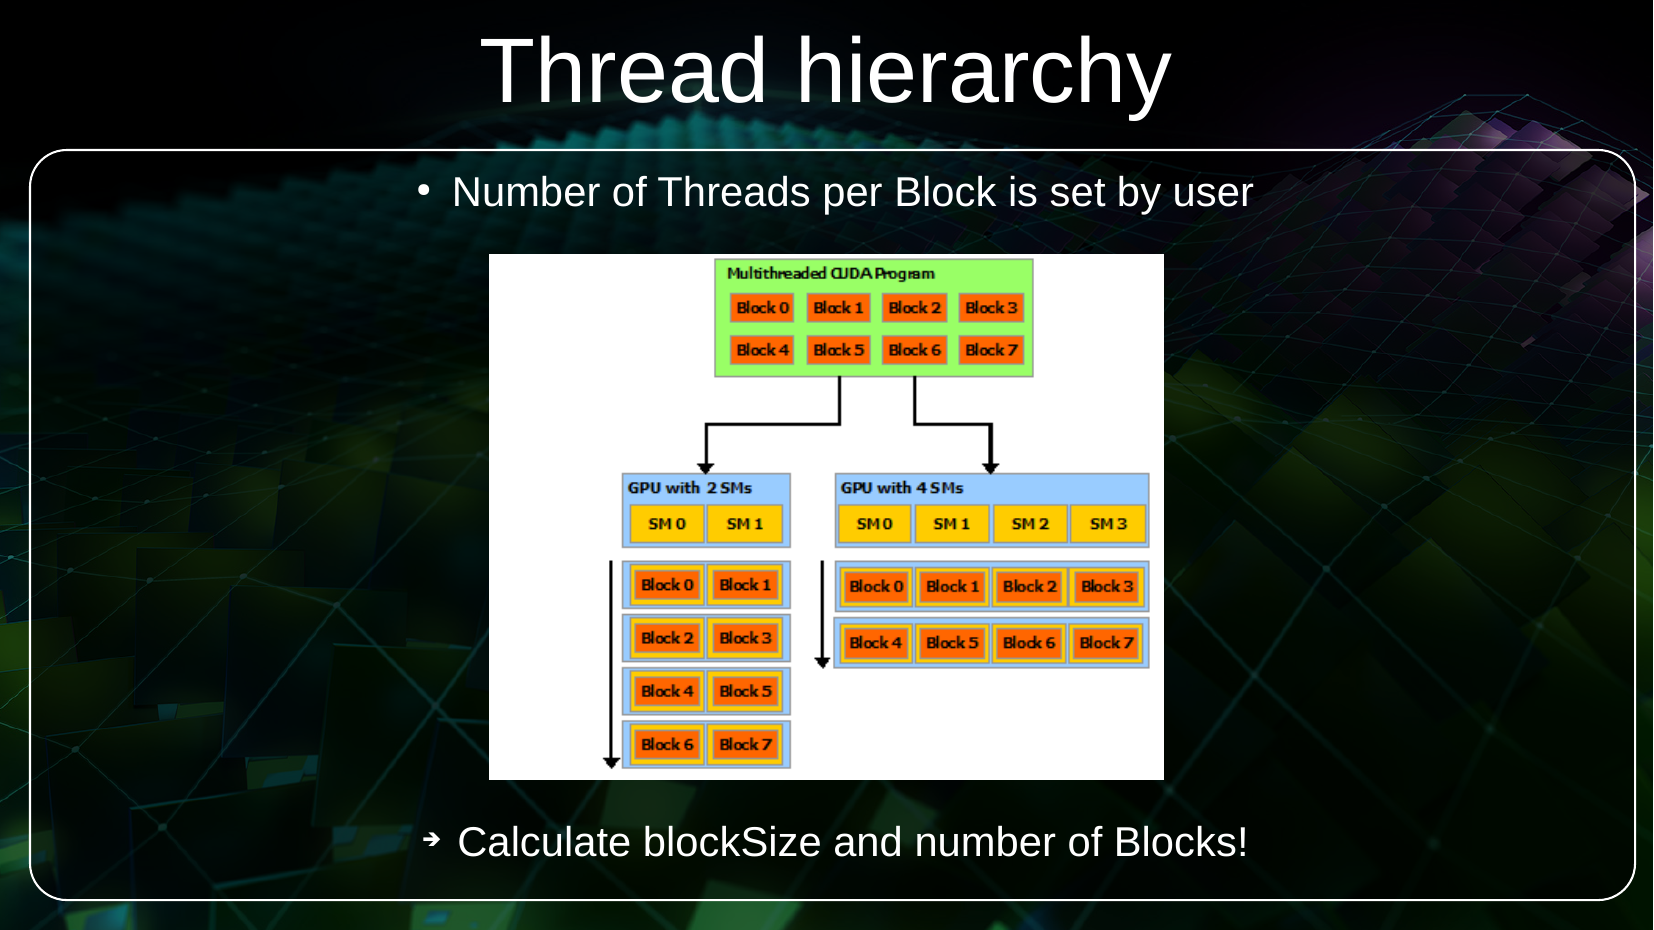

# Thread hierarchy
Number of Threads per Block is set by user
Calculate blockSize and number of Blocks!